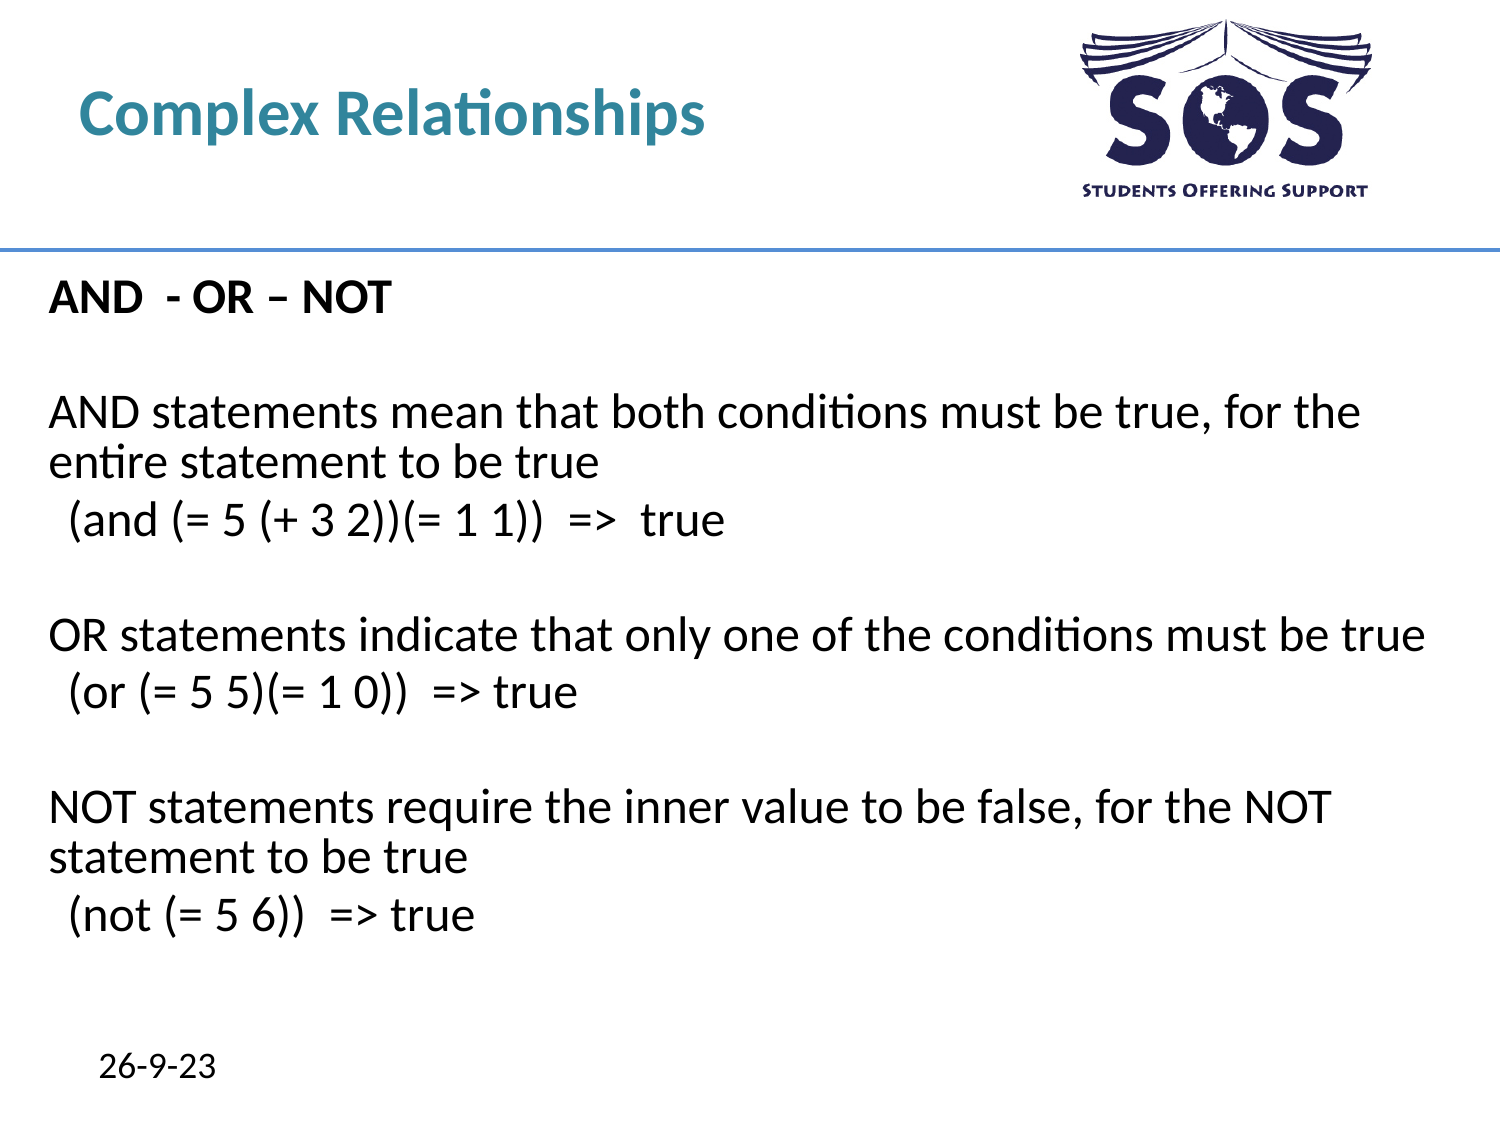

# Matrix Inverse
Complex Relationships
AND - OR – NOT
AND statements mean that both conditions must be true, for the entire statement to be true
(and (= 5 (+ 3 2))(= 1 1)) => true
OR statements indicate that only one of the conditions must be true
(or (= 5 5)(= 1 0)) => true
NOT statements require the inner value to be false, for the NOT statement to be true
(not (= 5 6)) => true